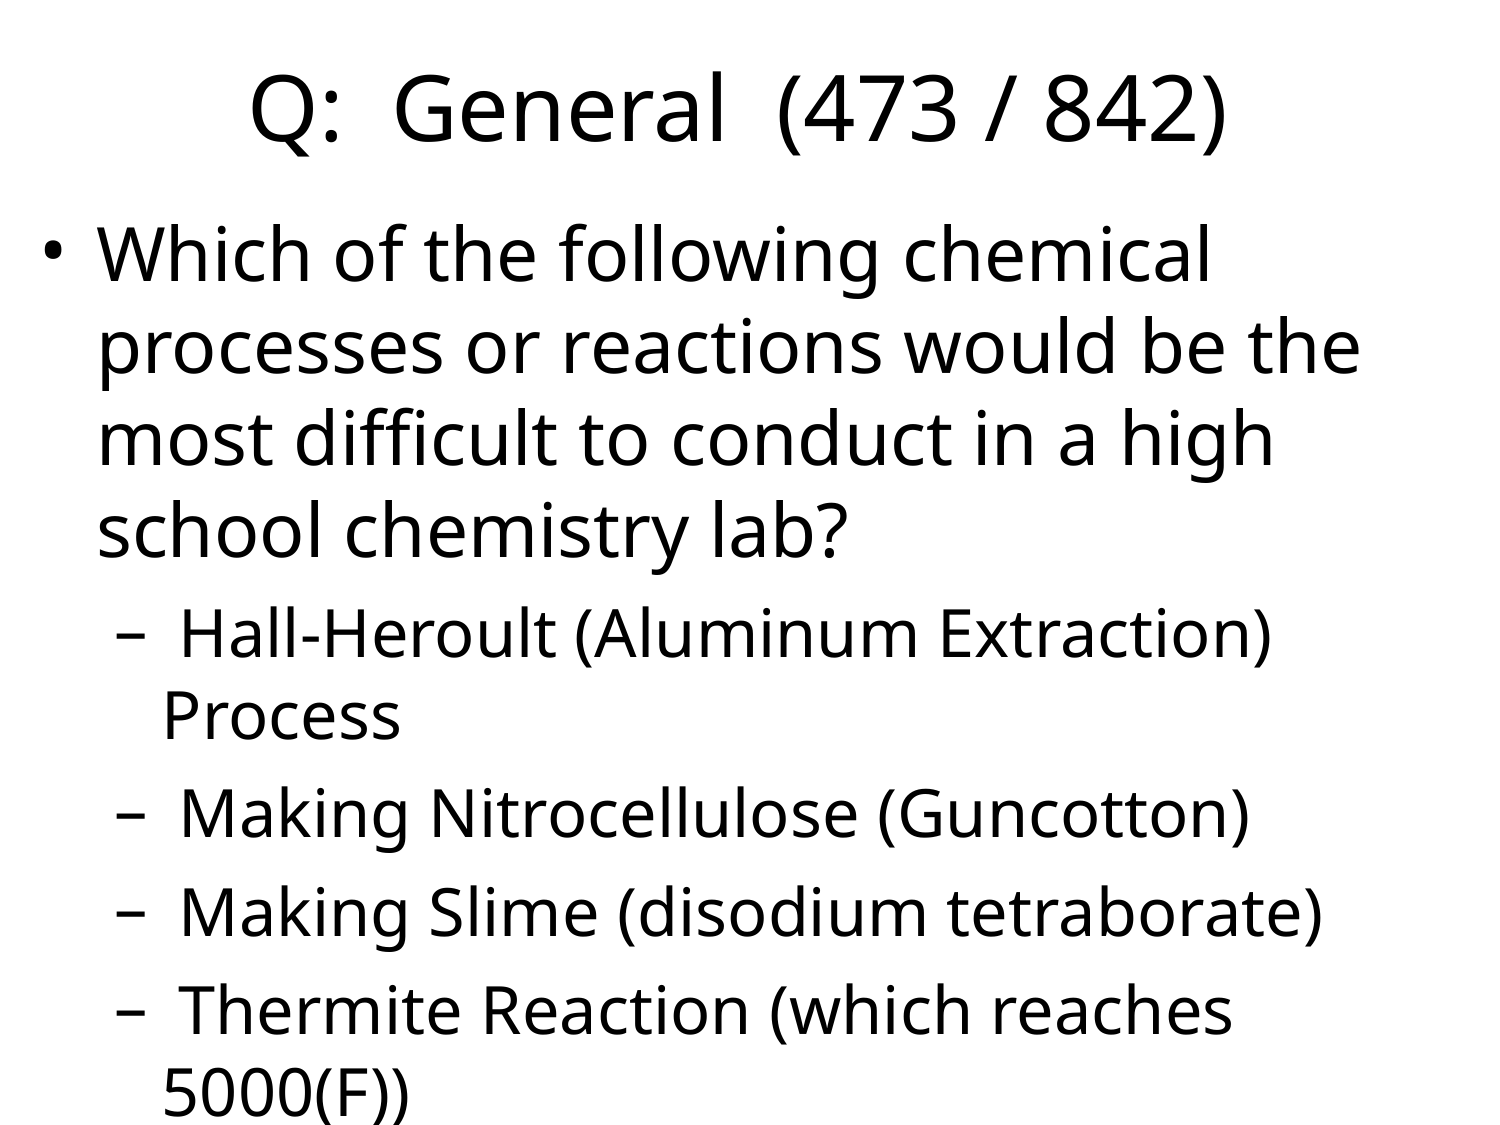

# Q: General (473 / 842)
Which of the following chemical processes or reactions would be the most difficult to conduct in a high school chemistry lab?
 Hall-Heroult (Aluminum Extraction) Process
 Making Nitrocellulose (Guncotton)
 Making Slime (disodium tetraborate)
 Thermite Reaction (which reaches 5000(F))